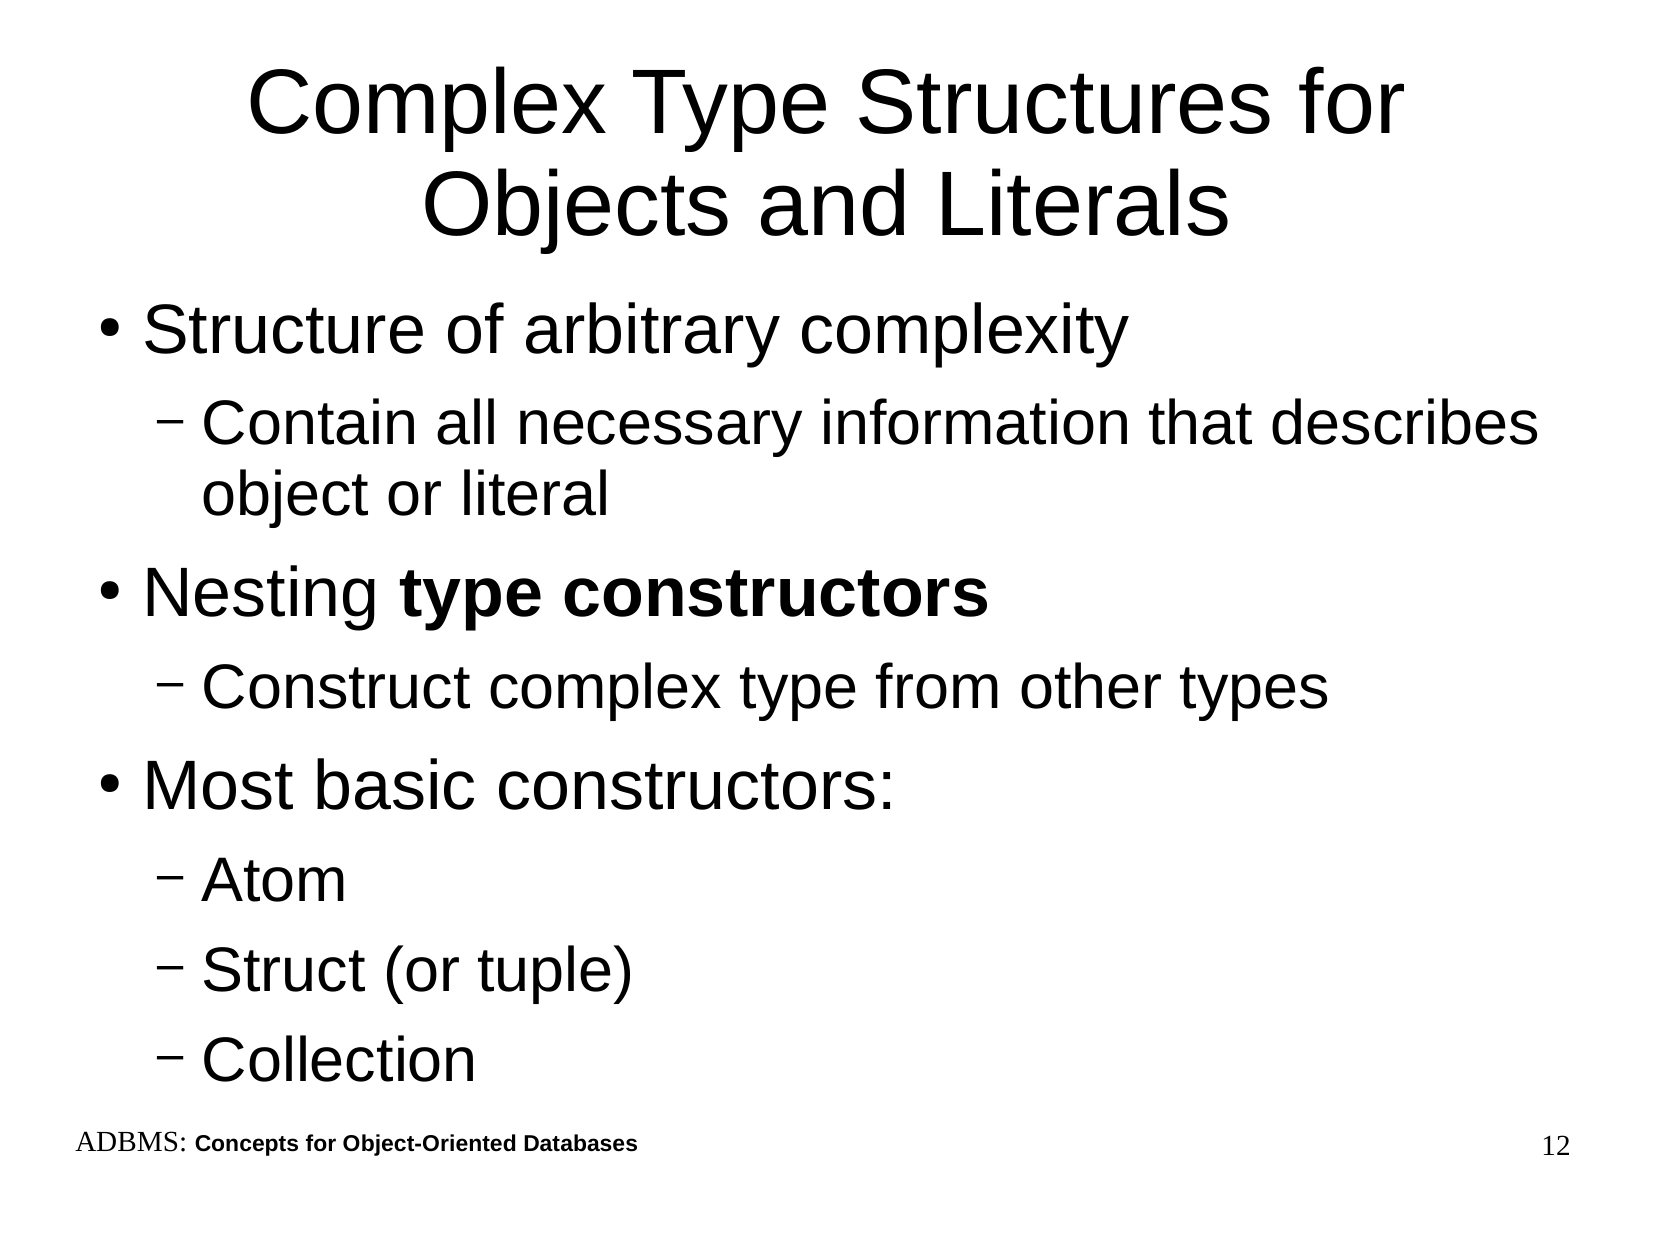

# Complex Type Structures for Objects and Literals
Structure of arbitrary complexity
Contain all necessary information that describes object or literal
Nesting type constructors
Construct complex type from other types
Most basic constructors:
Atom
Struct (or tuple)
Collection